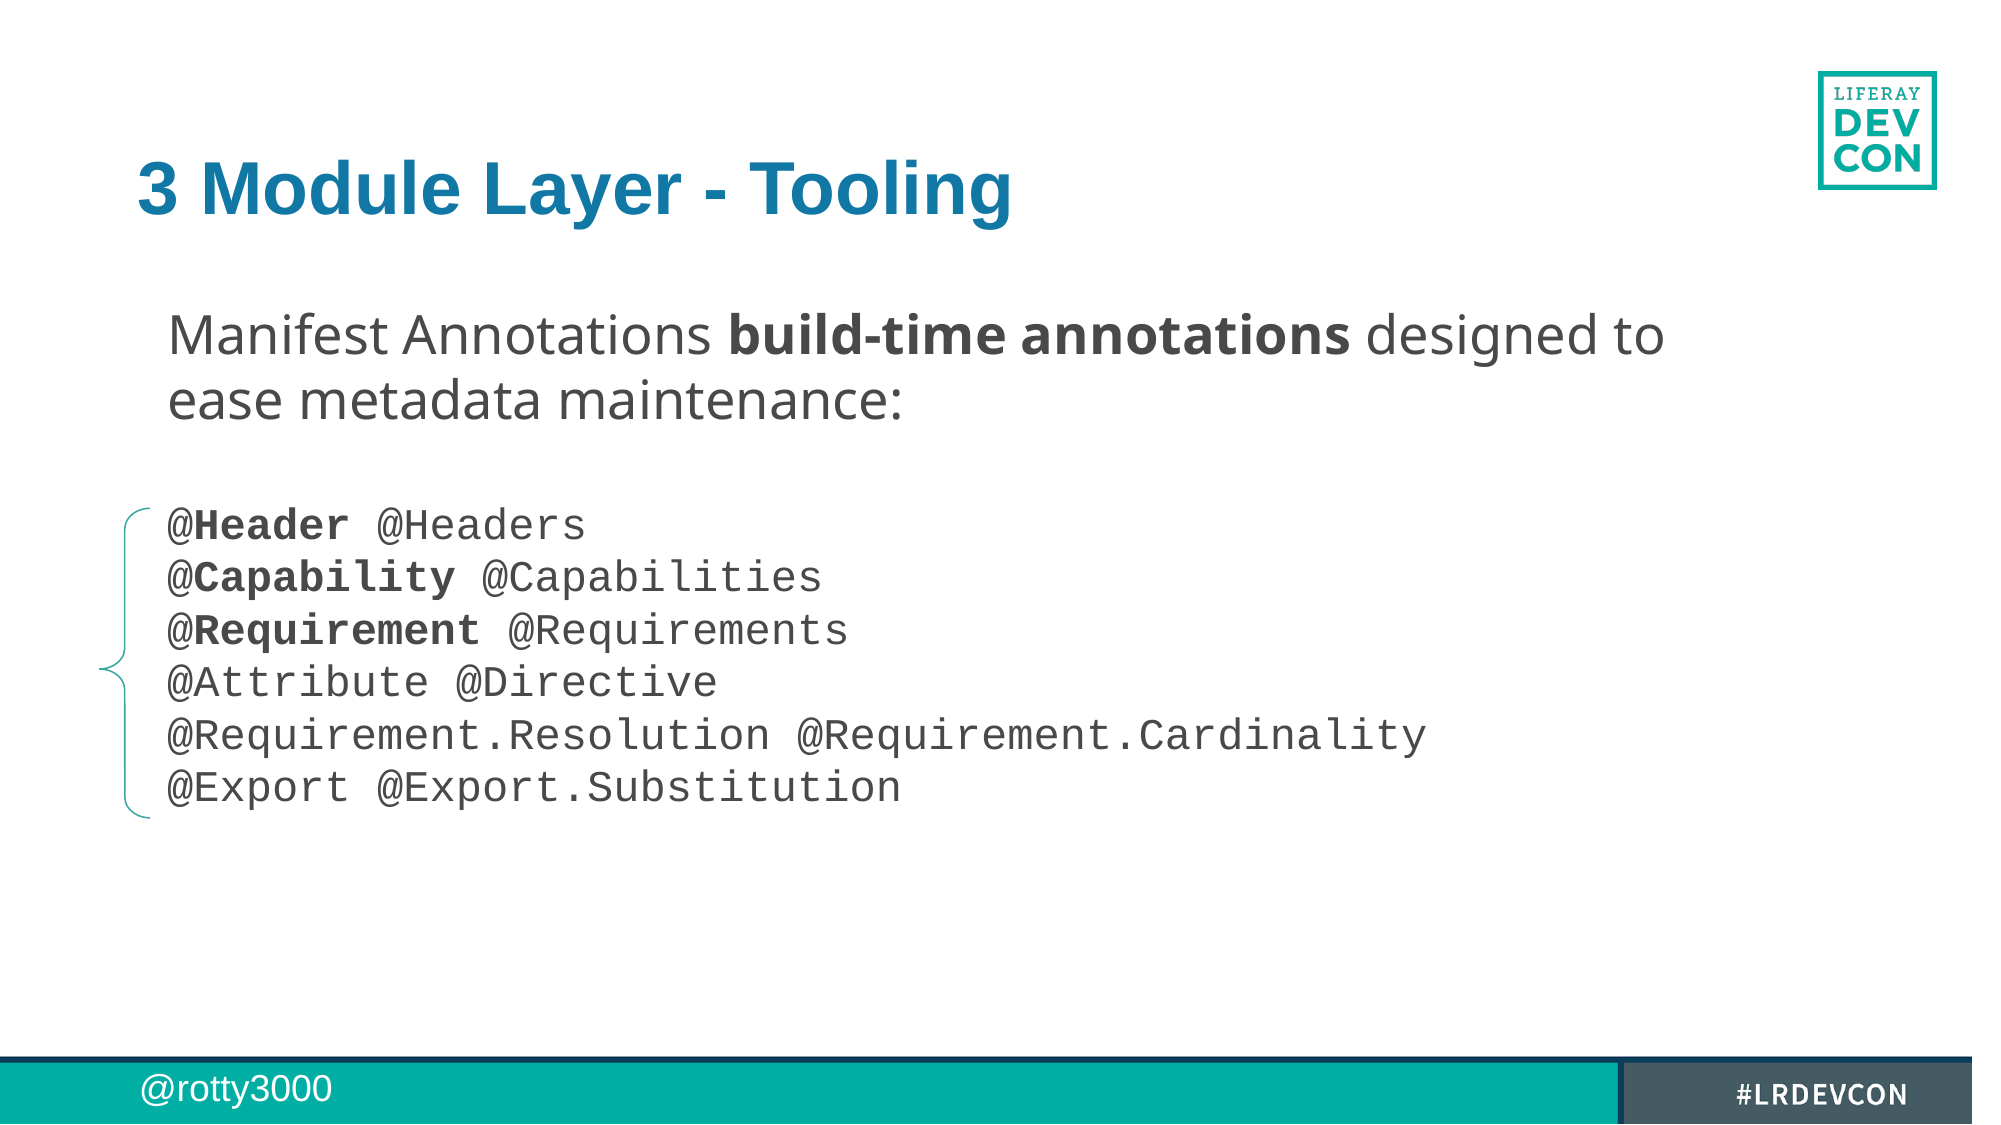

3 Module Layer - Tooling
# Manifest Annotations build-time annotations designed to
ease metadata maintenance:
@Header @Headers
@Capability @Capabilities
@Requirement @Requirements
@Attribute @Directive
@Requirement.Resolution @Requirement.Cardinality
@Export @Export.Substitution
@rotty3000